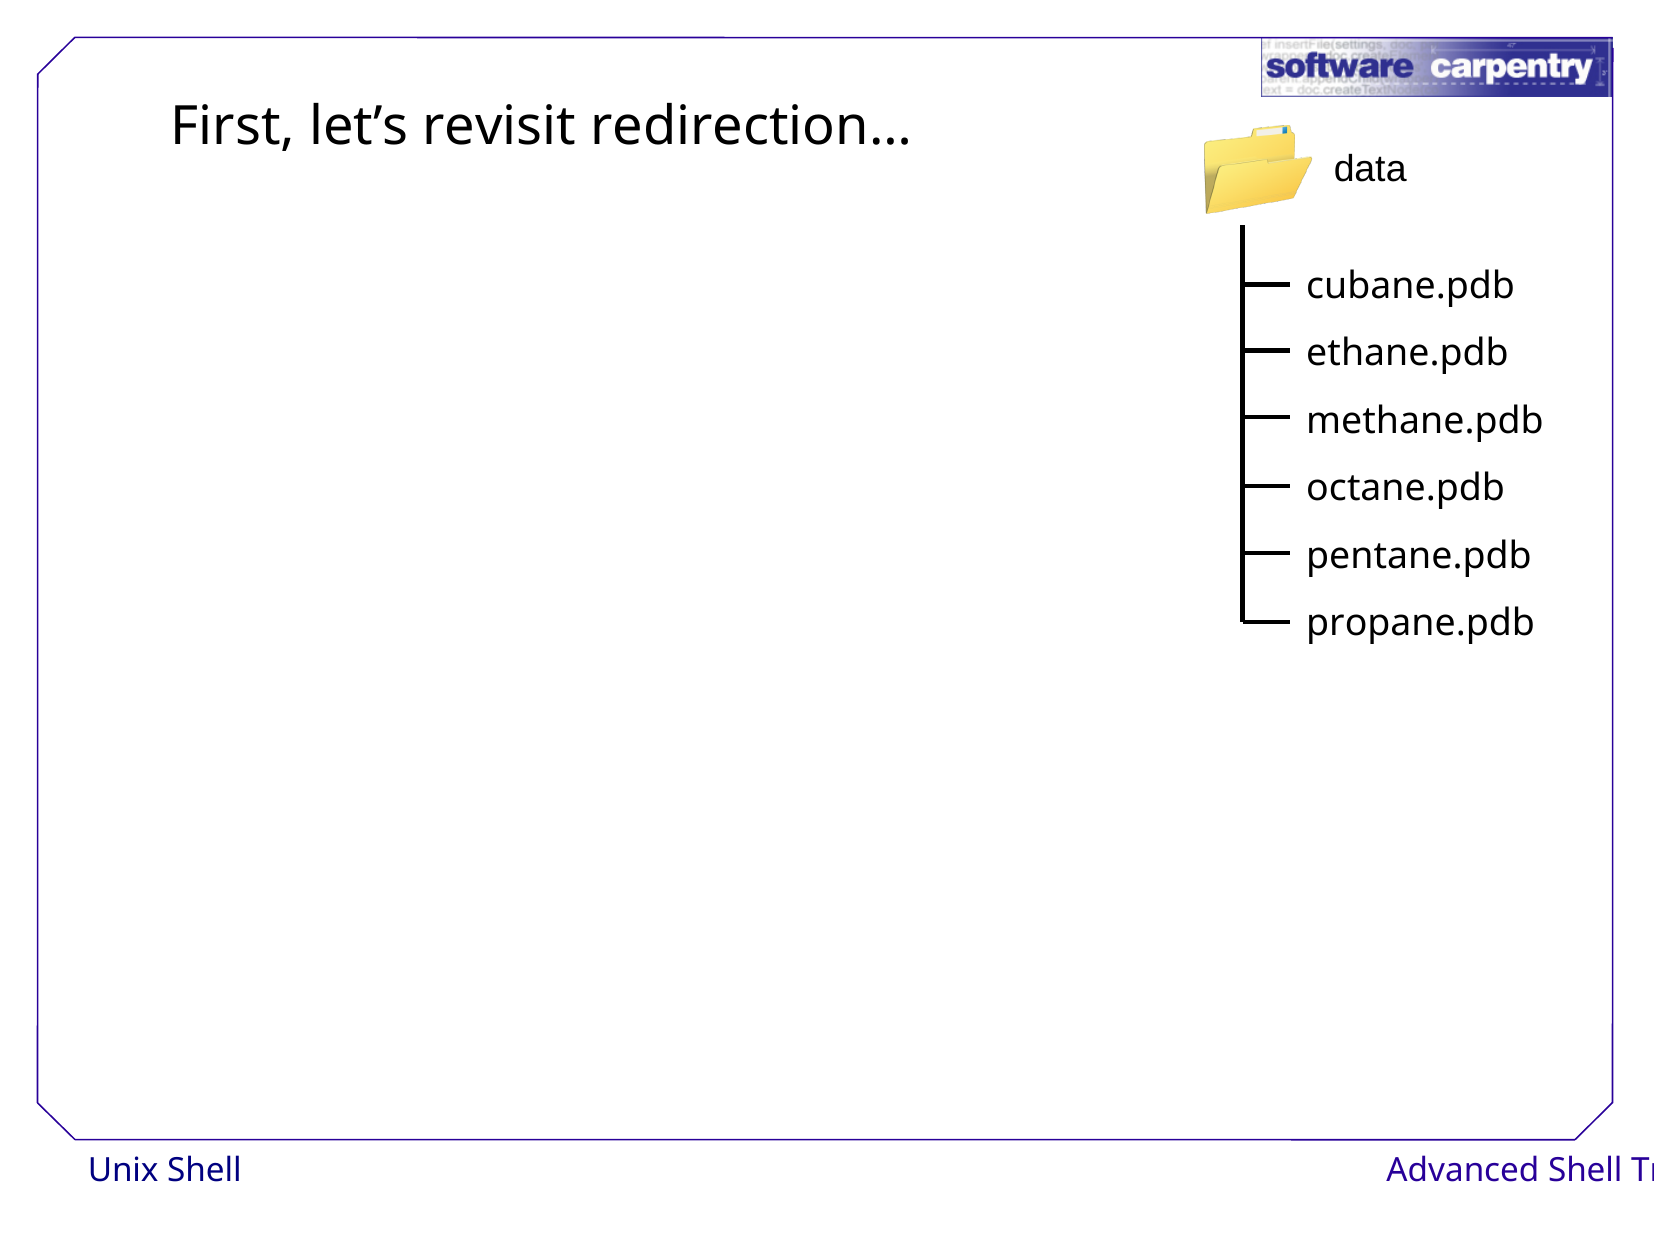

First, let’s revisit redirection…
data
cubane.pdb
ethane.pdb
methane.pdb
octane.pdb
pentane.pdb
propane.pdb